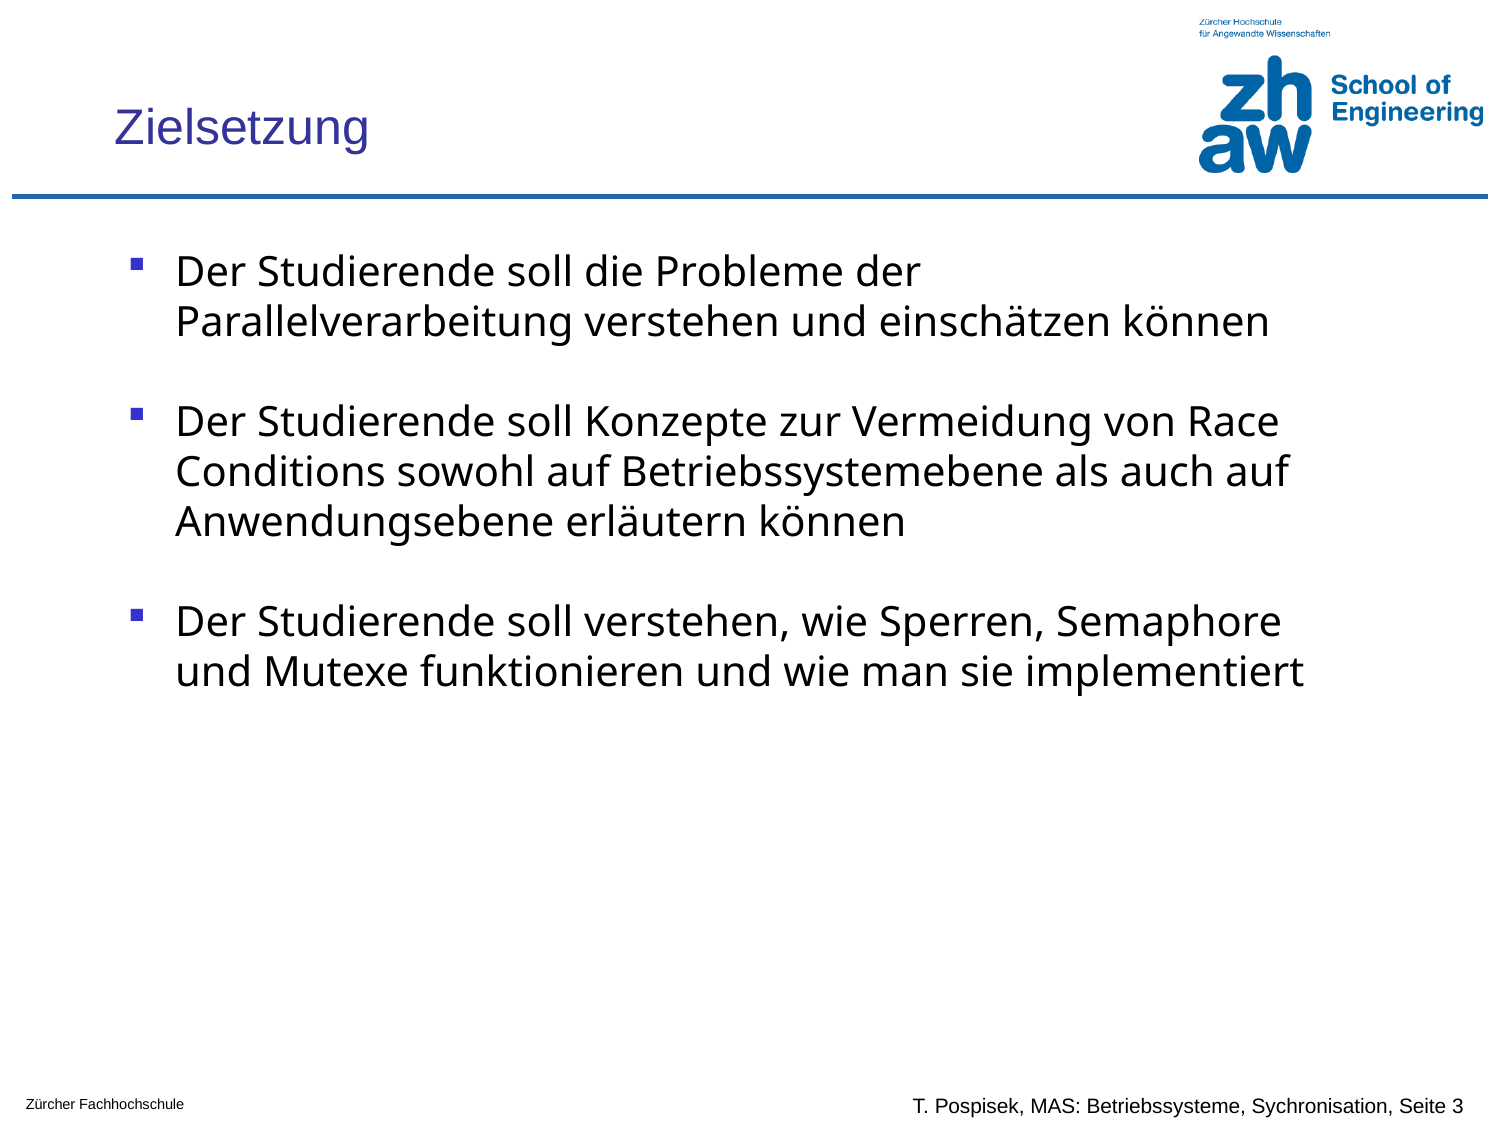

# Zielsetzung
Der Studierende soll die Probleme der Parallelverarbeitung verstehen und einschätzen können
Der Studierende soll Konzepte zur Vermeidung von Race Conditions sowohl auf Betriebssystemebene als auch auf Anwendungsebene erläutern können
Der Studierende soll verstehen, wie Sperren, Semaphore und Mutexe funktionieren und wie man sie implementiert